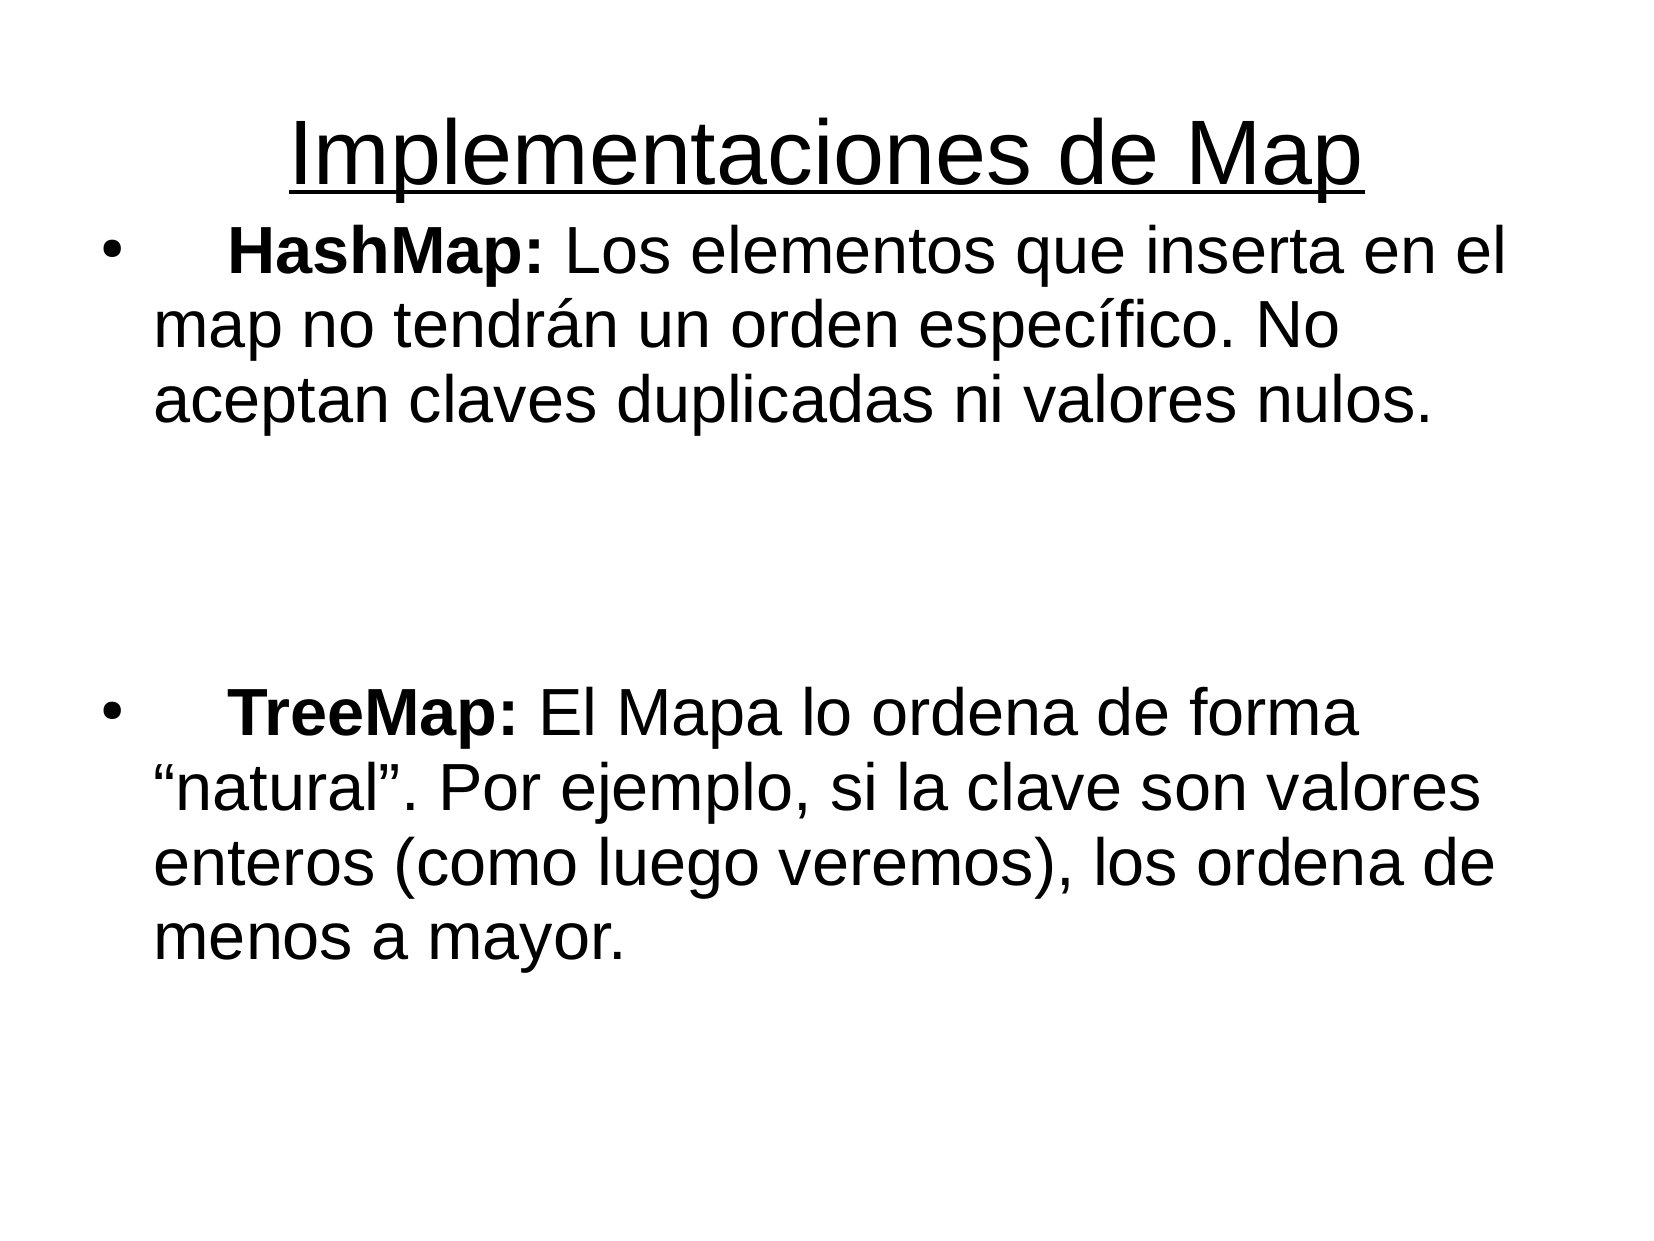

# Implementaciones de Map
 HashMap: Los elementos que inserta en el map no tendrán un orden específico. No aceptan claves duplicadas ni valores nulos.
 TreeMap: El Mapa lo ordena de forma “natural”. Por ejemplo, si la clave son valores enteros (como luego veremos), los ordena de menos a mayor.